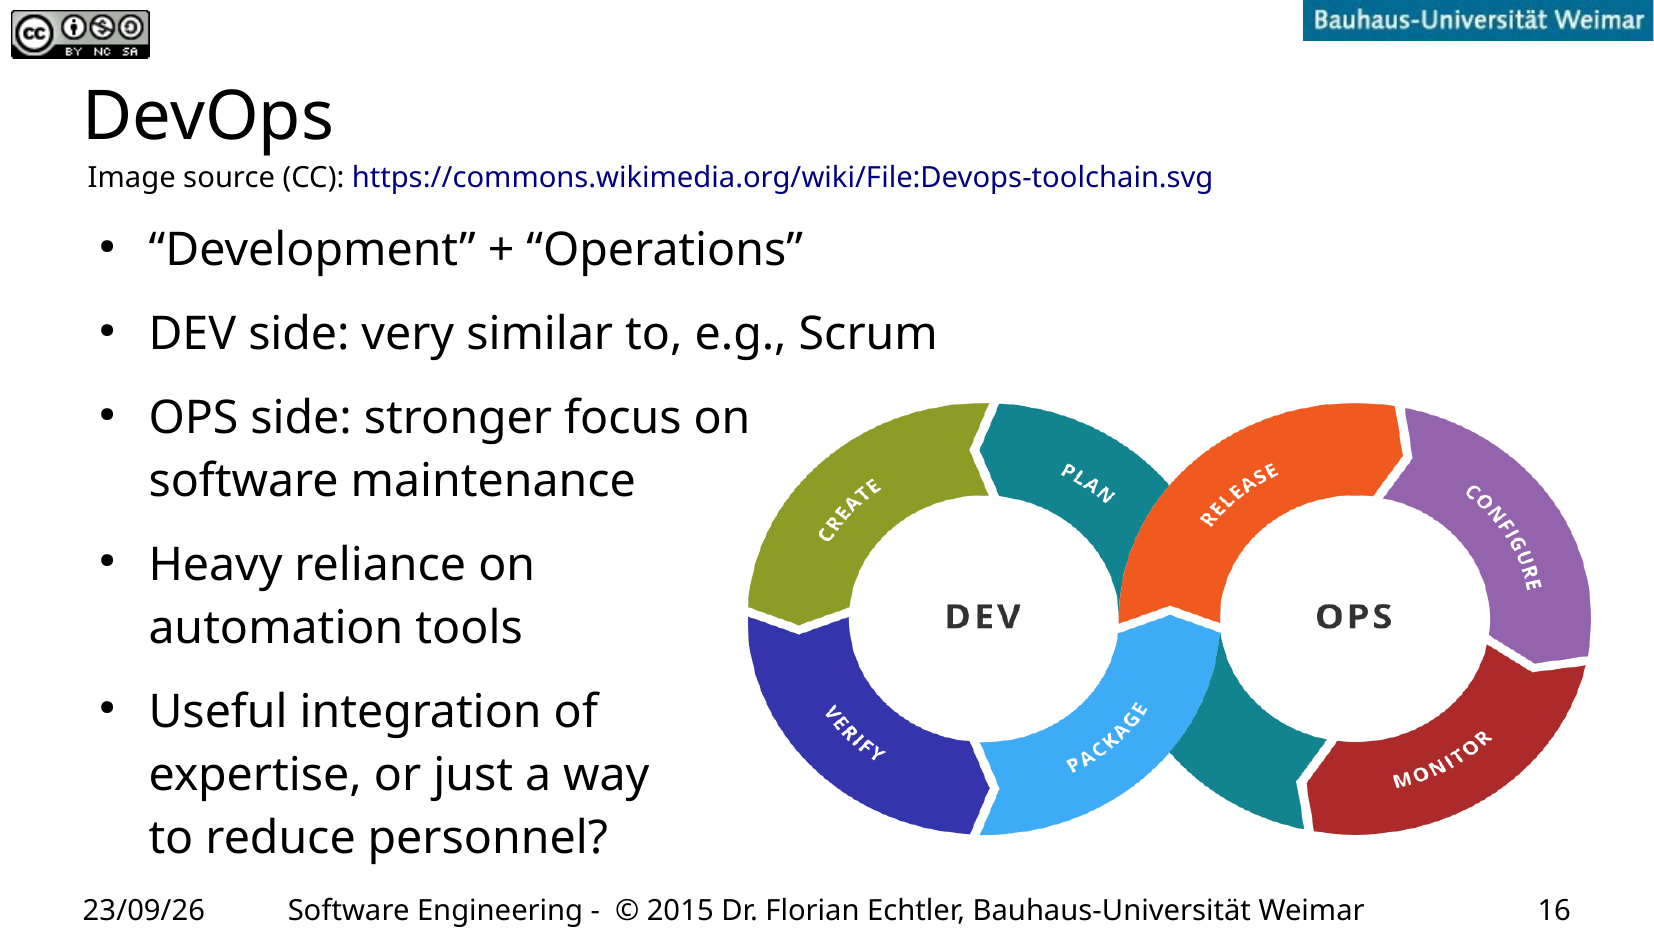

# DevOps
Image source (CC): https://commons.wikimedia.org/wiki/File:Devops-toolchain.svg
“Development” + “Operations”
DEV side: very similar to, e.g., Scrum
OPS side: stronger focus on software maintenance
Heavy reliance on automation tools
Useful integration of expertise, or just a way to reduce personnel?
Software Engineering - © 2015 Dr. Florian Echtler, Bauhaus-Universität Weimar
16